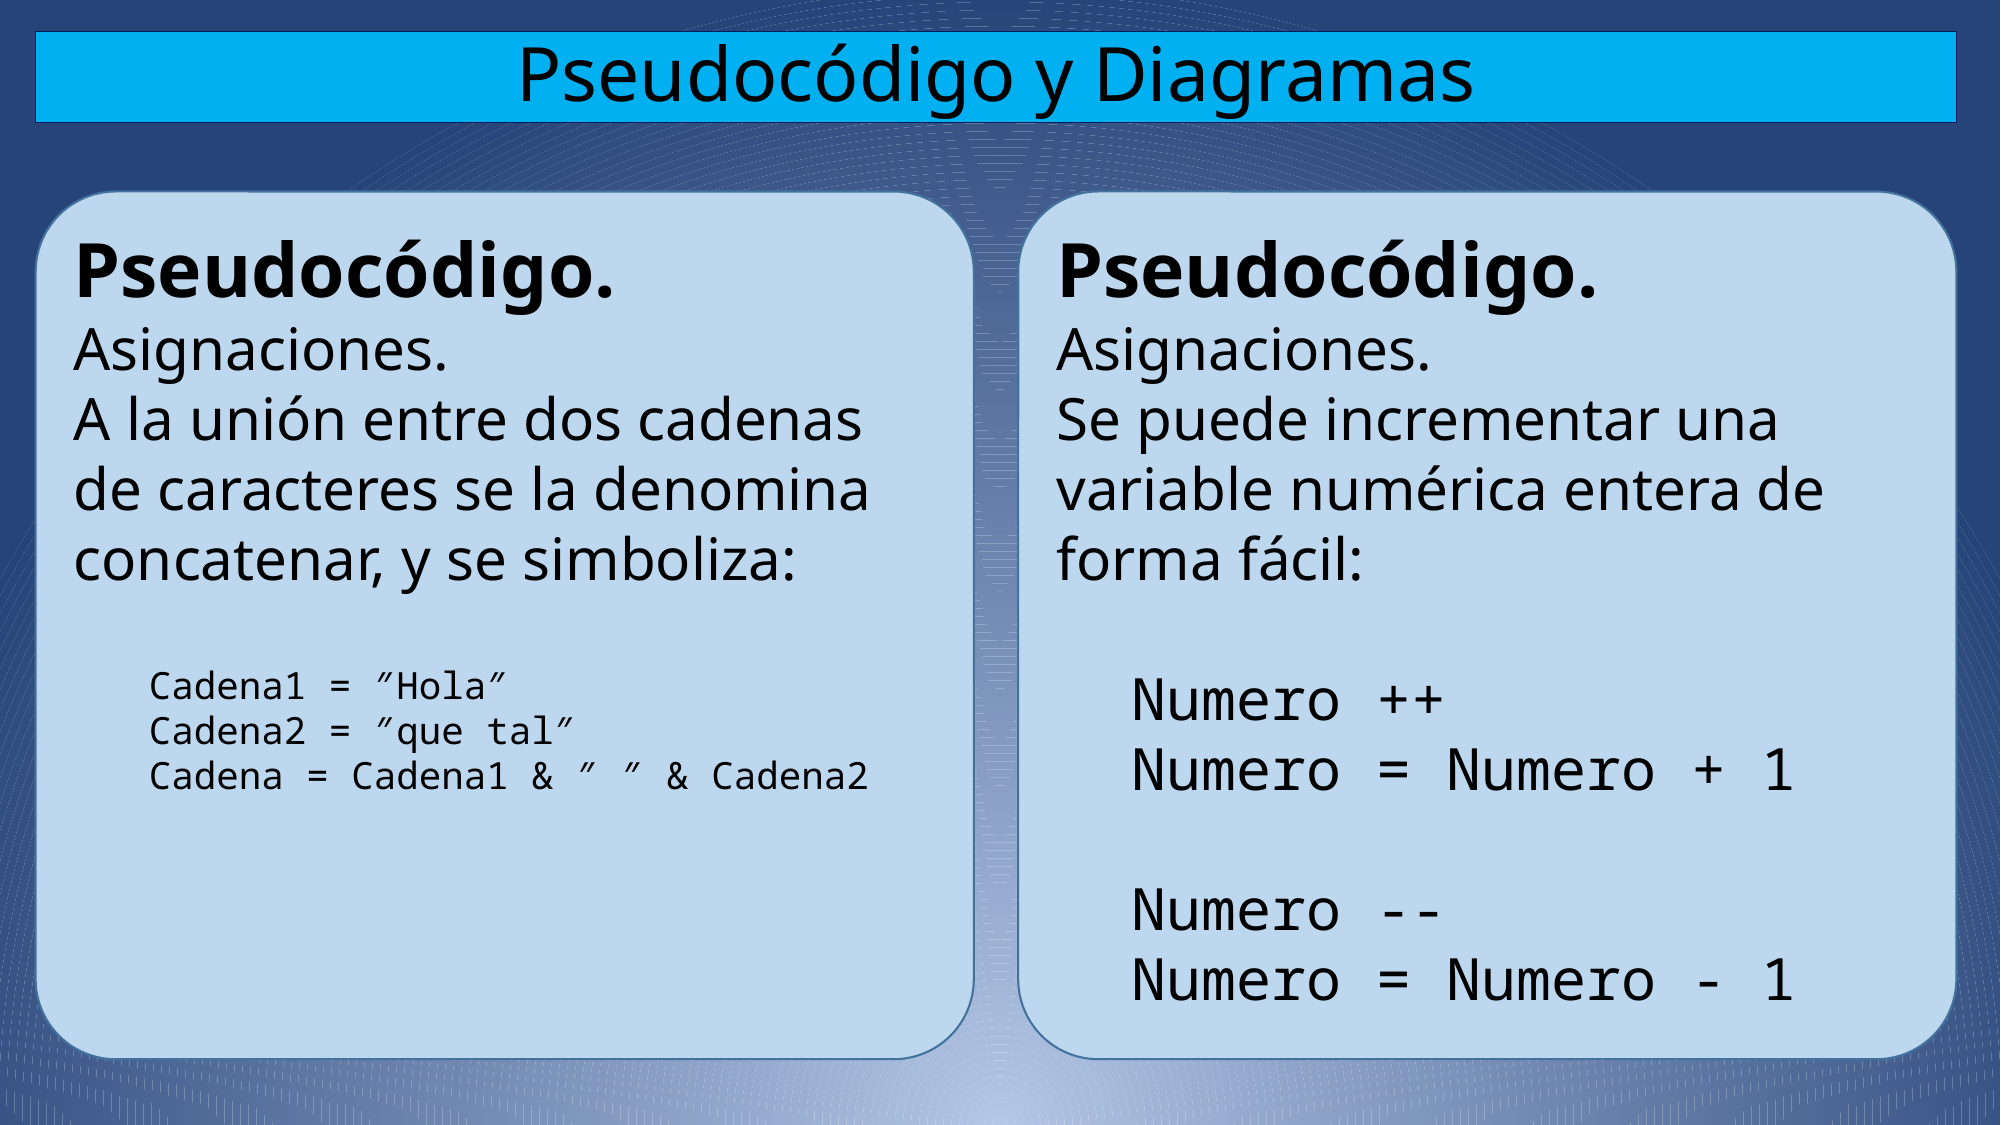

# Pseudocódigo y Diagramas
Pseudocódigo.
Asignaciones.
A la unión entre dos cadenas de caracteres se la denomina concatenar, y se simboliza:
Cadena1 = ″Hola″
Cadena2 = ″que tal″
Cadena = Cadena1 & ″ ″ & Cadena2
Pseudocódigo.
Asignaciones.
Se puede incrementar una variable numérica entera de forma fácil:
Numero ++
Numero = Numero + 1
Numero --
Numero = Numero - 1